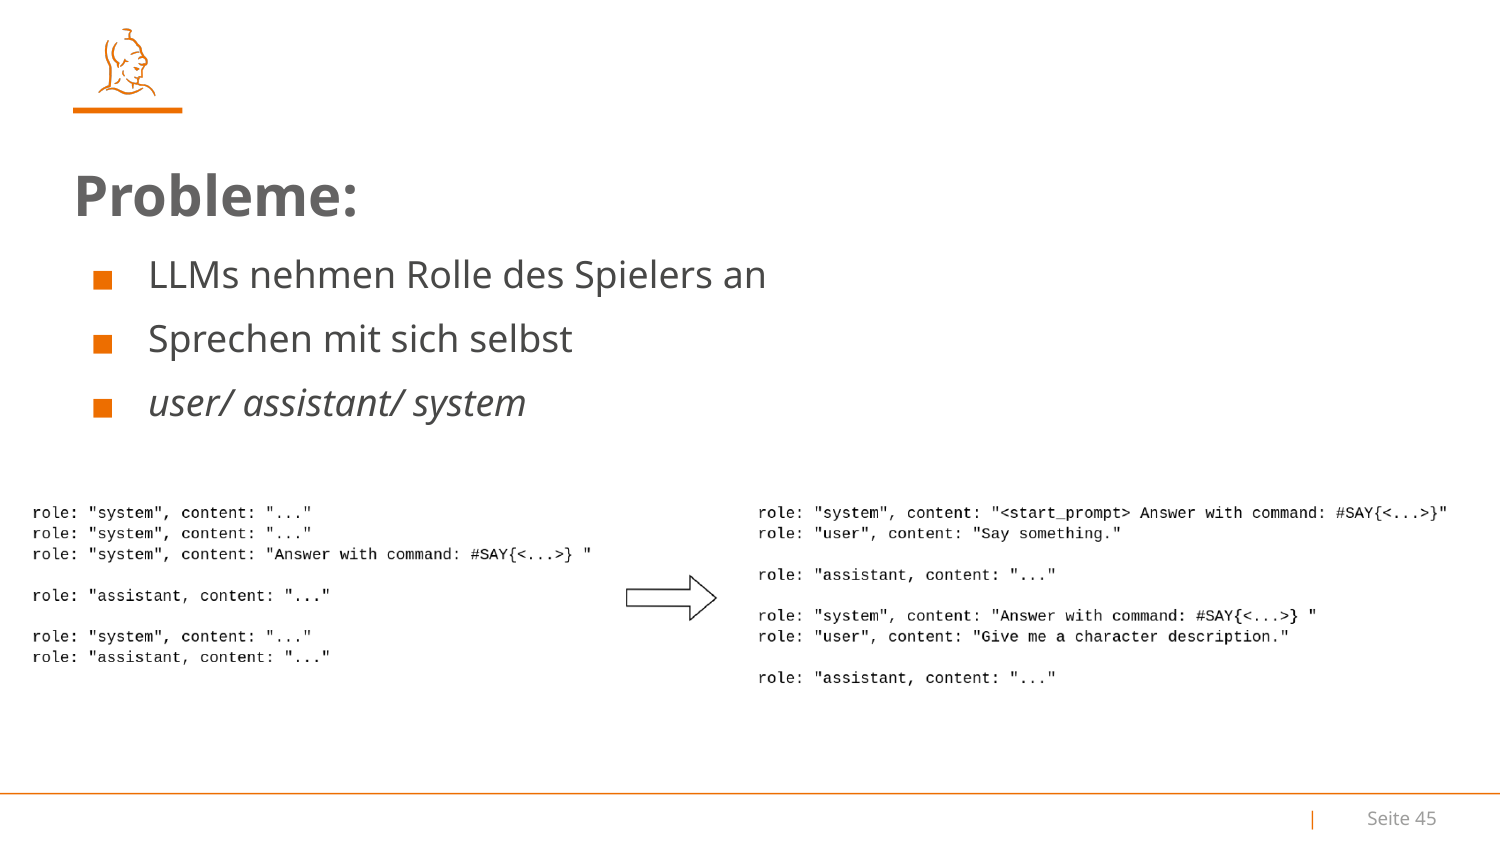

# Probleme:
LLMs nehmen Rolle des Spielers an
Sprechen mit sich selbst
user/ assistant/ system